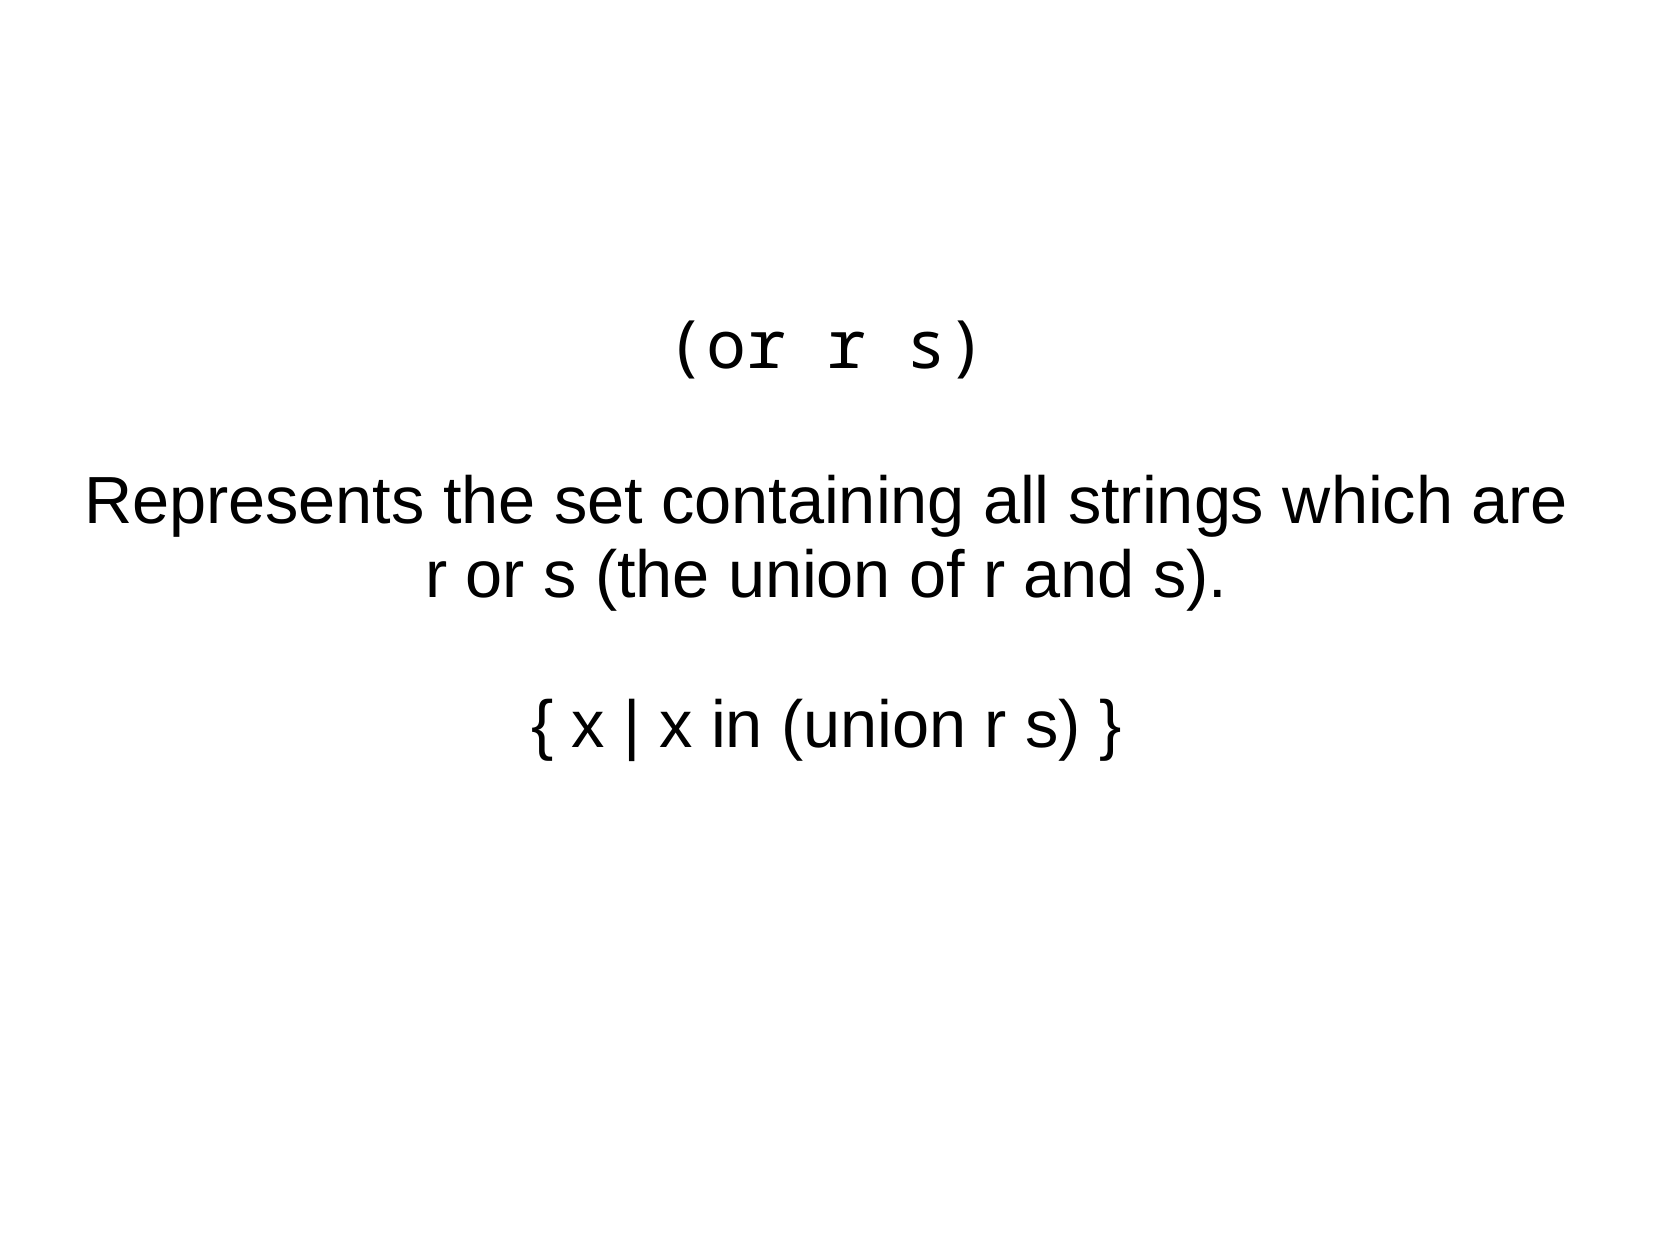

# (or r s)
Represents the set containing all strings which are r or s (the union of r and s).
{ x | x in (union r s) }